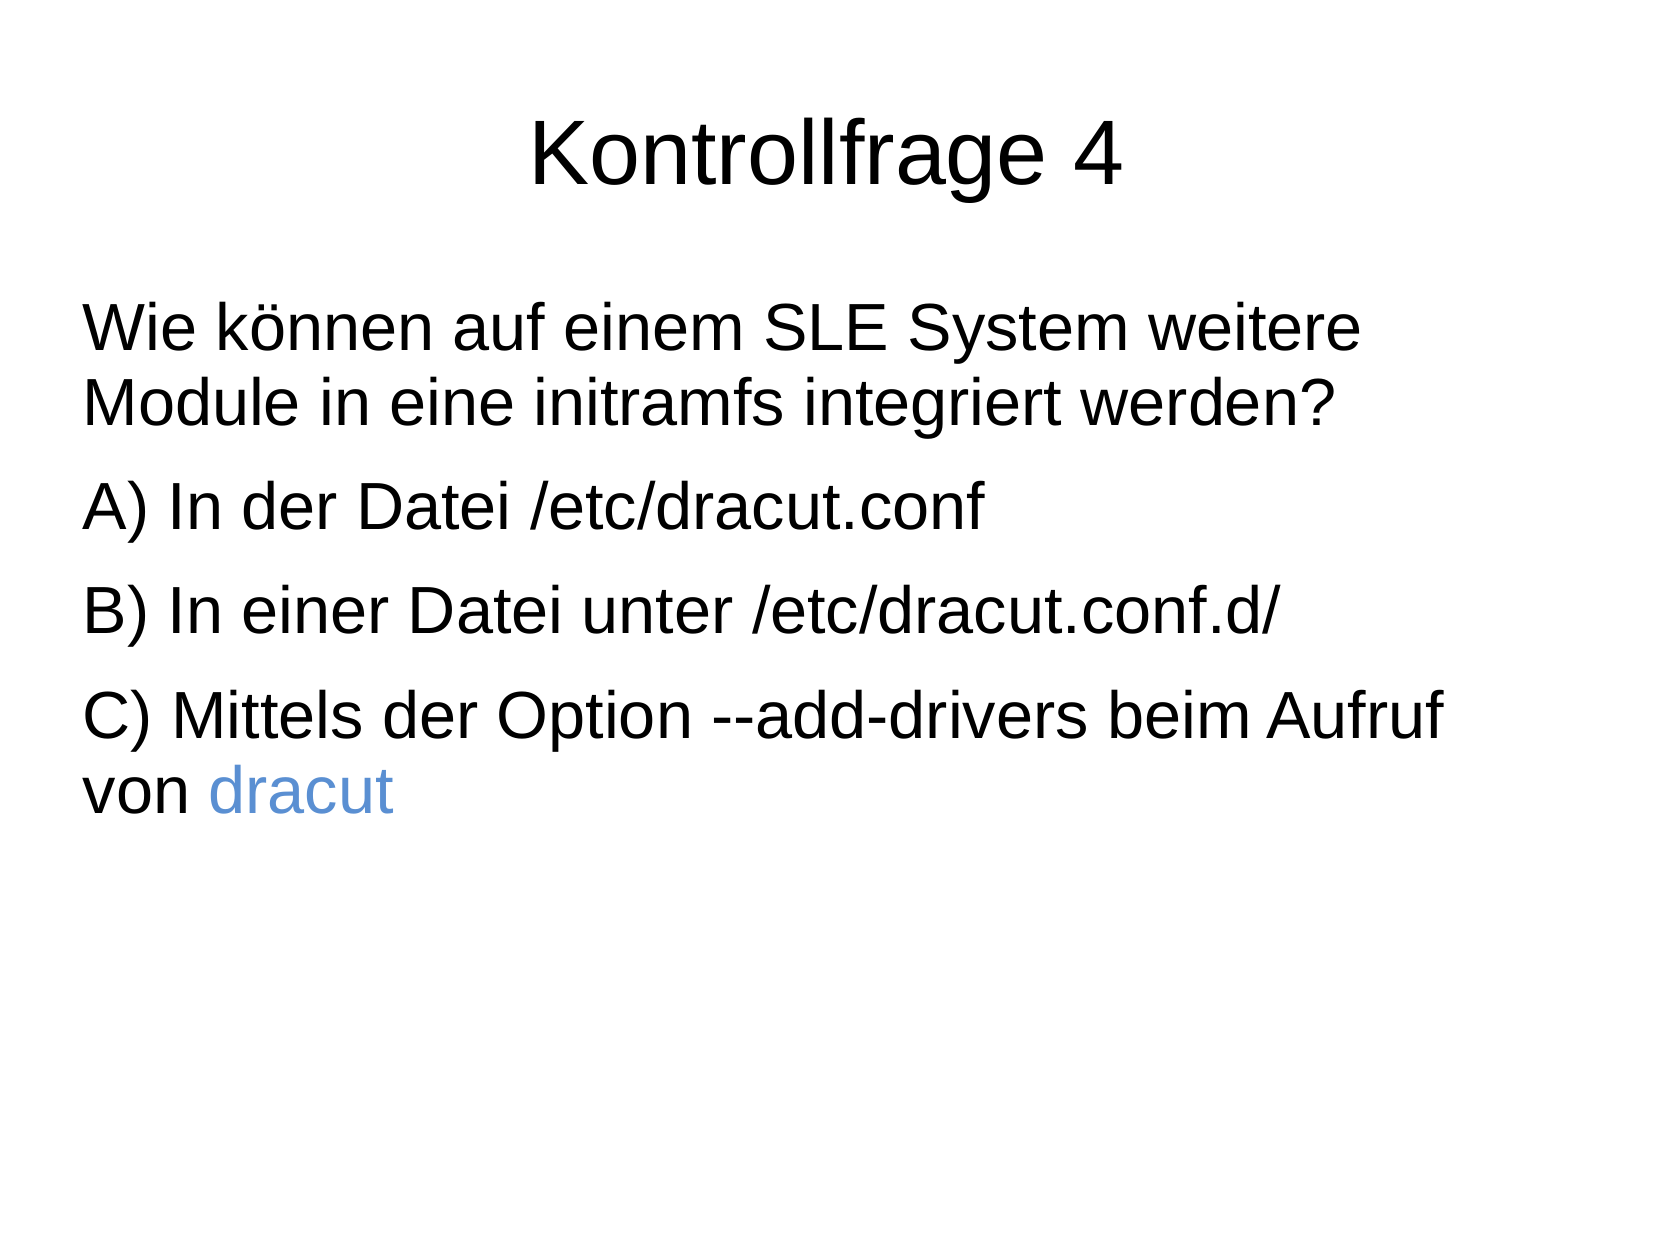

# Kontrollfrage 4
Wie können auf einem SLE System weitere Module in eine initramfs integriert werden?
A) In der Datei /etc/dracut.conf
B) In einer Datei unter /etc/dracut.conf.d/
C) Mittels der Option --add-drivers beim Aufruf von dracut